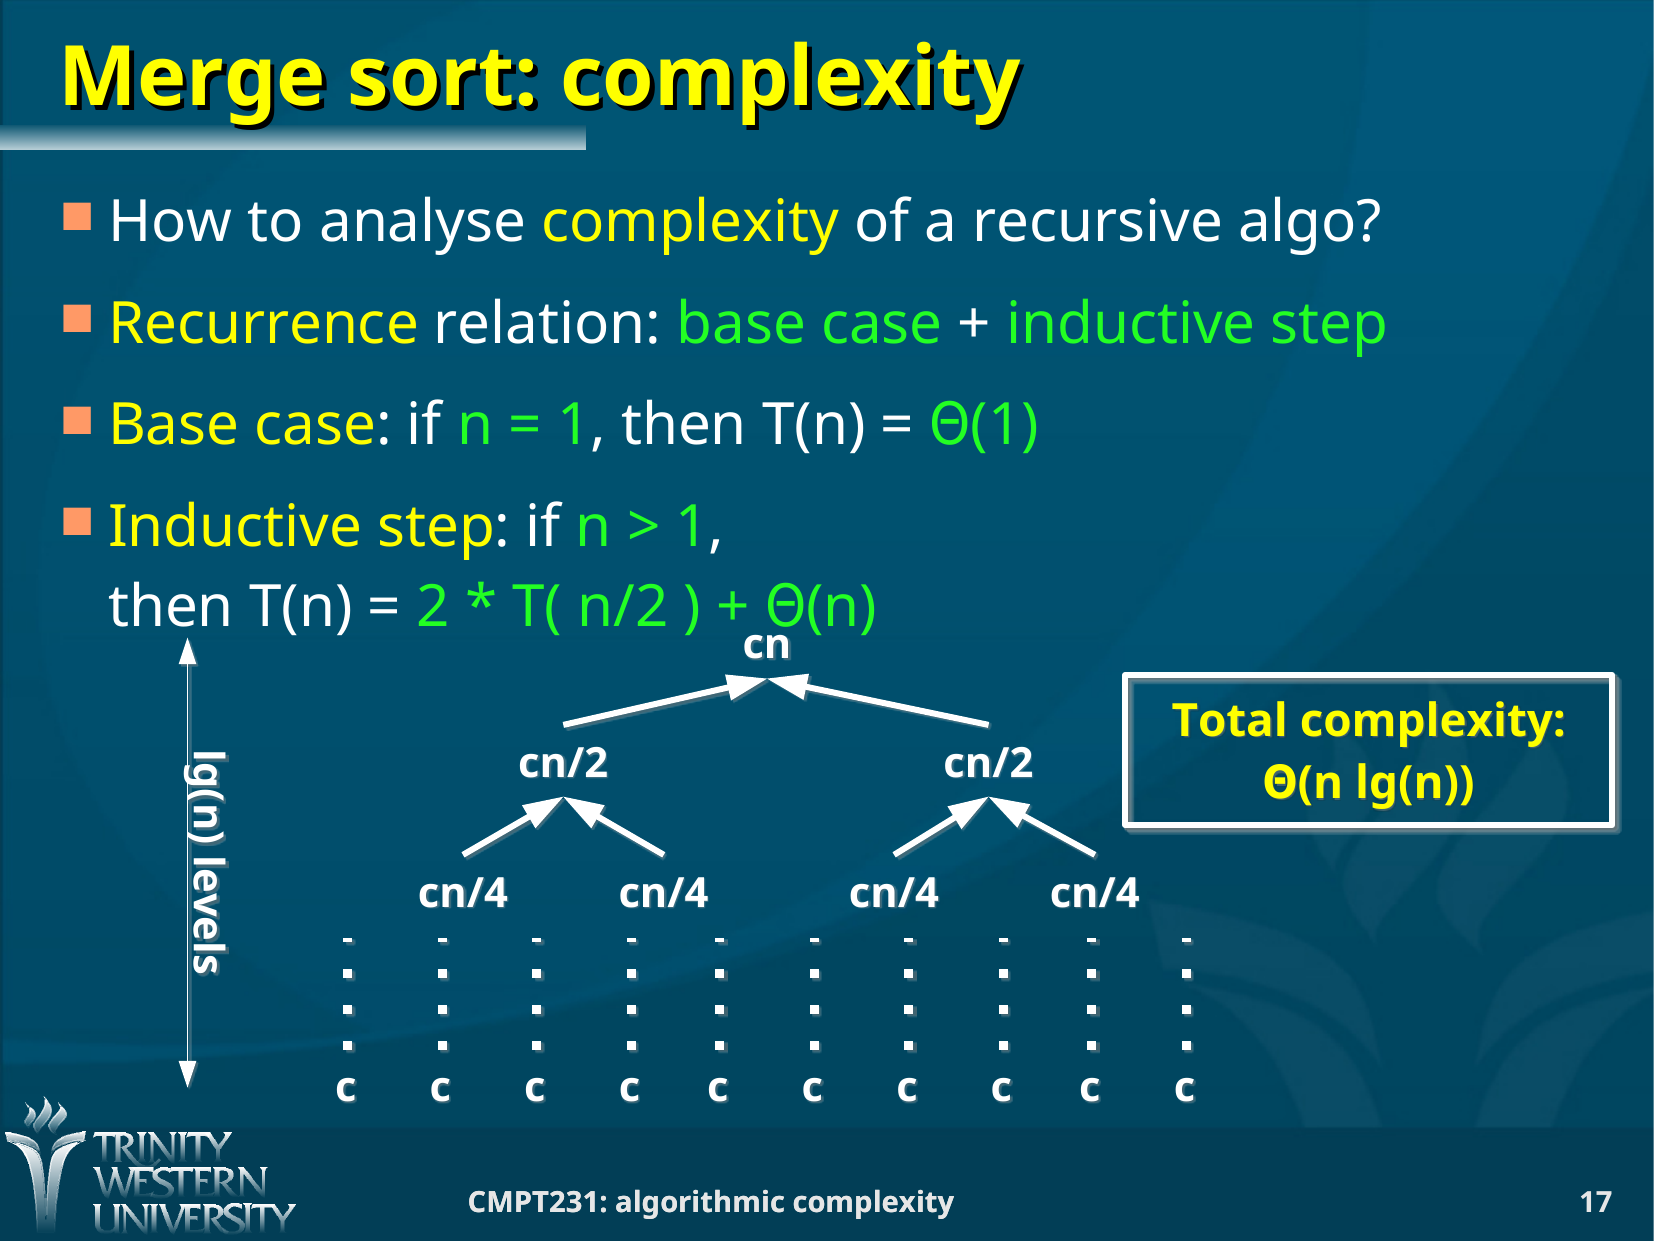

# Merge sort: complexity
How to analyse complexity of a recursive algo?
Recurrence relation: base case + inductive step
Base case: if n = 1, then T(n) = Θ(1)
Inductive step: if n > 1,
then T(n) = 2 * T( n/2 ) + Θ(n)
cn
lg(n) levels
Total complexity:
Θ(n lg(n))
cn/2
cn/2
cn/4
cn/4
cn/4
cn/4
c
c
c
c
c
c
c
c
c
c
CMPT231: algorithmic complexity
17